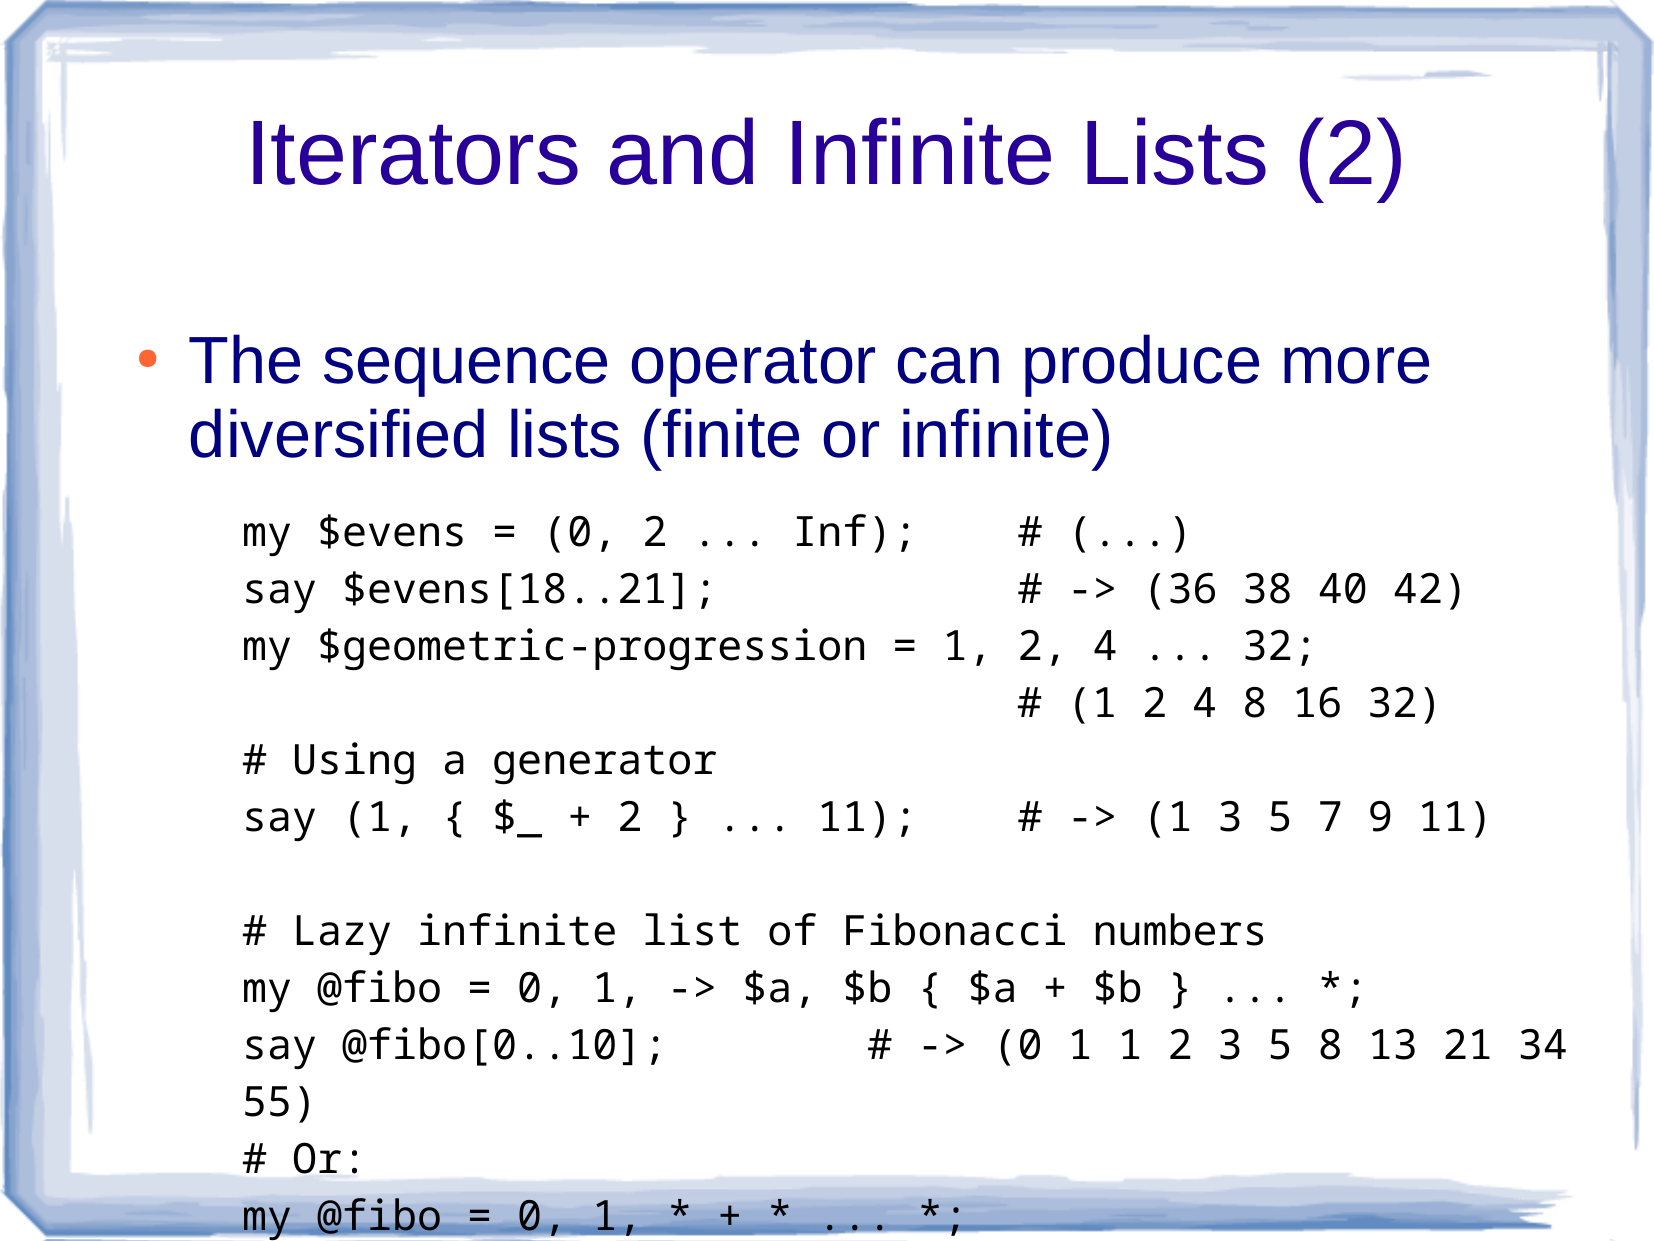

# Iterators and Infinite Lists (2)
The sequence operator can produce more diversified lists (finite or infinite)
my $evens = (0, 2 ... Inf); # (...)
say $evens[18..21]; # -> (36 38 40 42)
my $geometric-progression = 1, 2, 4 ... 32;
 # (1 2 4 8 16 32)
# Using a generator
say (1, { $_ + 2 } ... 11); # -> (1 3 5 7 9 11)
# Lazy infinite list of Fibonacci numbers
my @fibo = 0, 1, -> $a, $b { $a + $b } ... *;
say @fibo[0..10]; # -> (0 1 1 2 3 5 8 13 21 34 55)
# Or:
my @fibo = 0, 1, * + * ... *;
say @fibo[^10]; # -> (0 1 1 2 3 5 8 13 21 34)